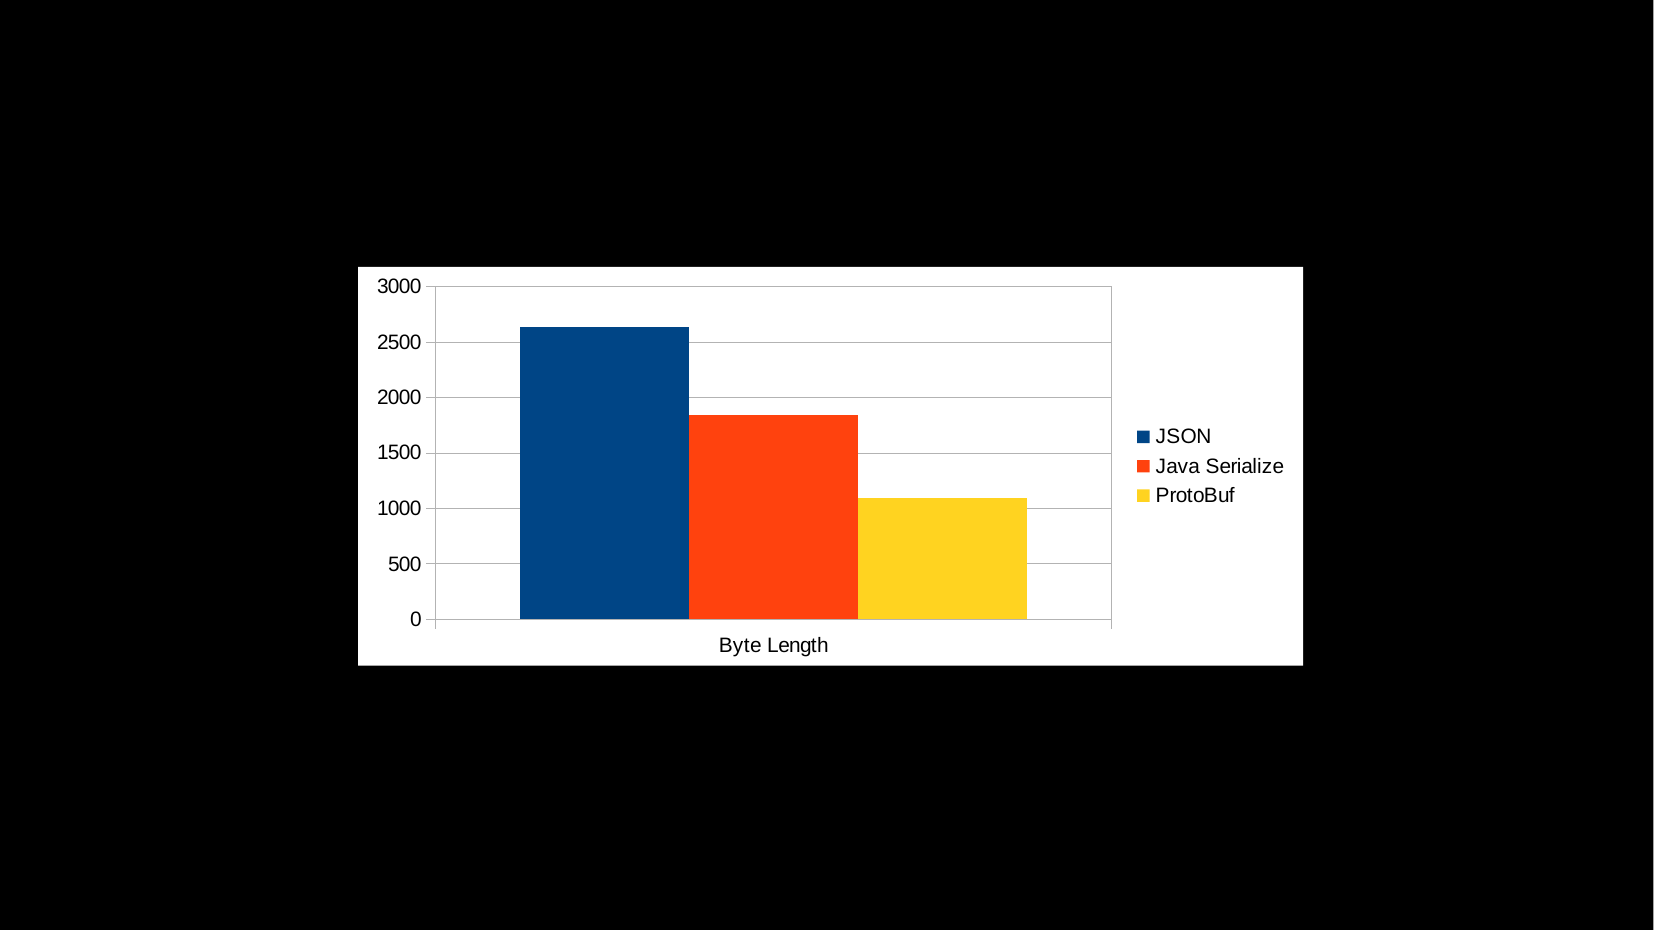

### Chart
| Category | JSON | Java Serialize | ProtoBuf |
|---|---|---|---|
| Byte Length | 2638.0 | 1840.0 | 1095.0 |